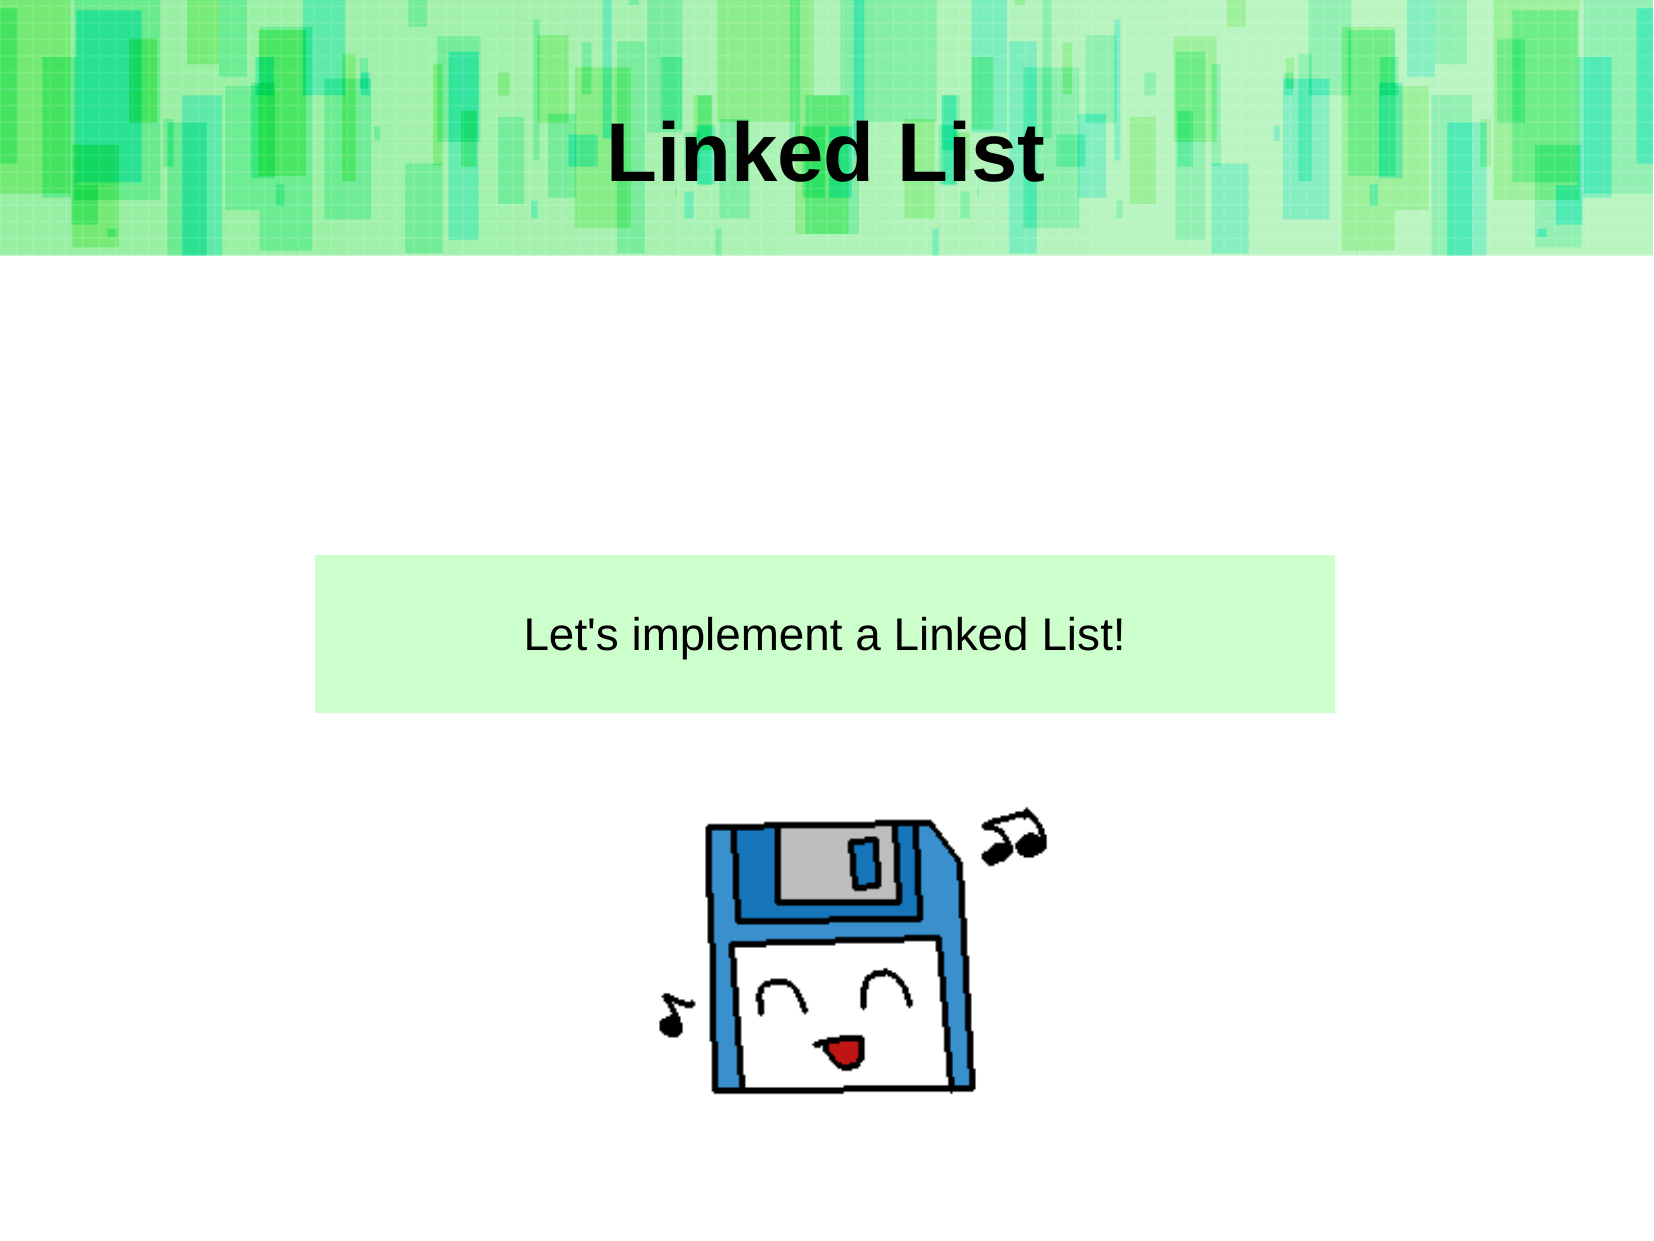

# Linked List
Let's implement a Linked List!